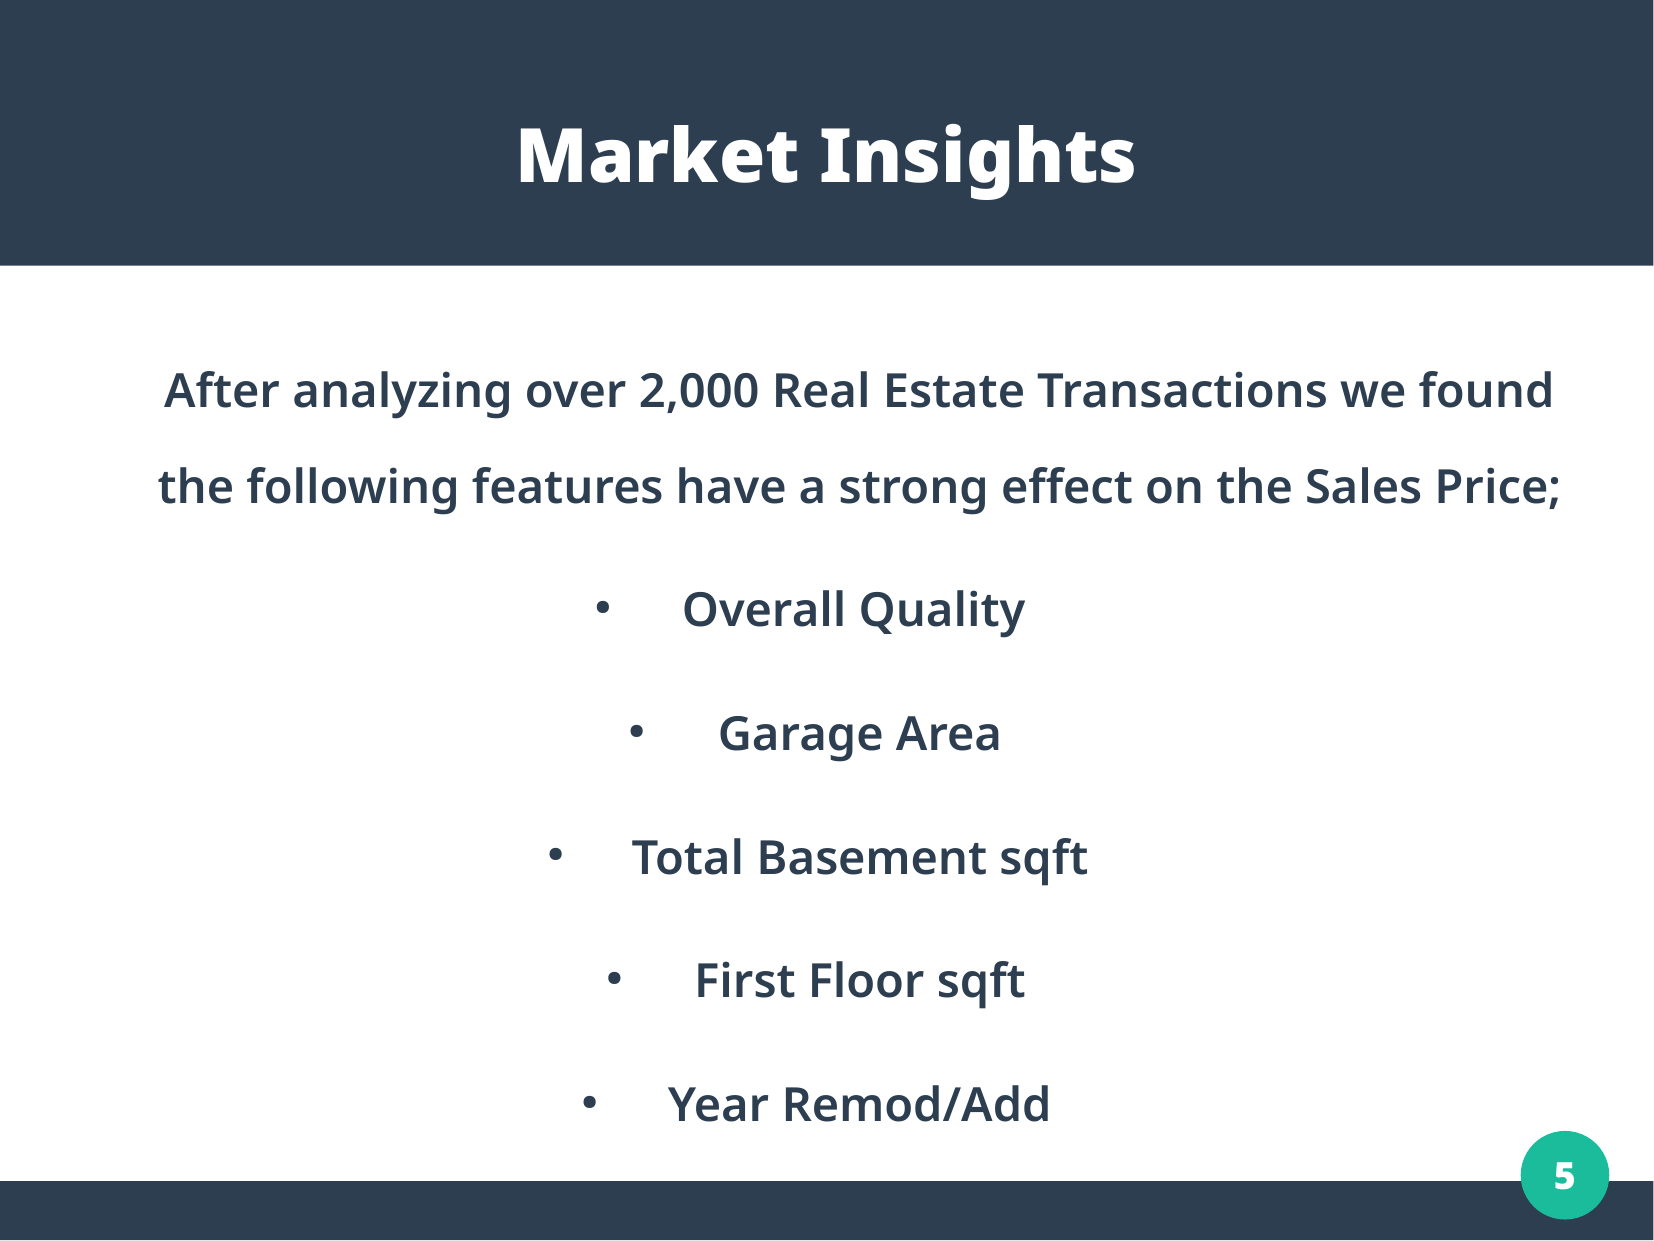

# Market Insights
After analyzing over 2,000 Real Estate Transactions we found the following features have a strong effect on the Sales Price;
Overall Quality
Garage Area
Total Basement sqft
First Floor sqft
Year Remod/Add
5